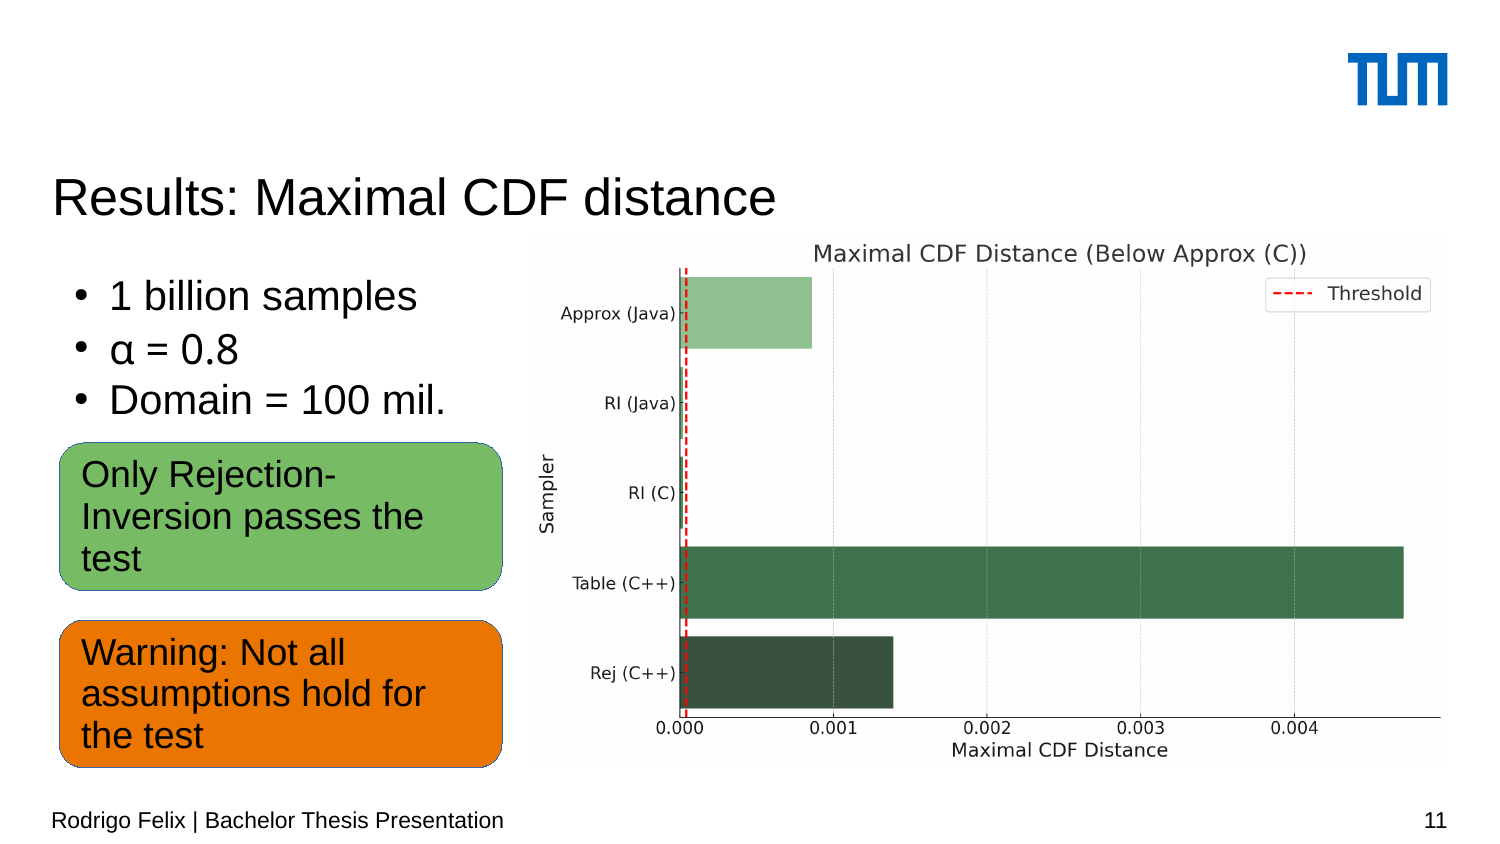

# Results: Maximal CDF distance
1 billion samples
α = 0.8
Domain = 100 mil.
Only Rejection-Inversion passes the test
Warning: Not all assumptions hold for the test
Rodrigo Felix | Bachelor Thesis Presentation
11